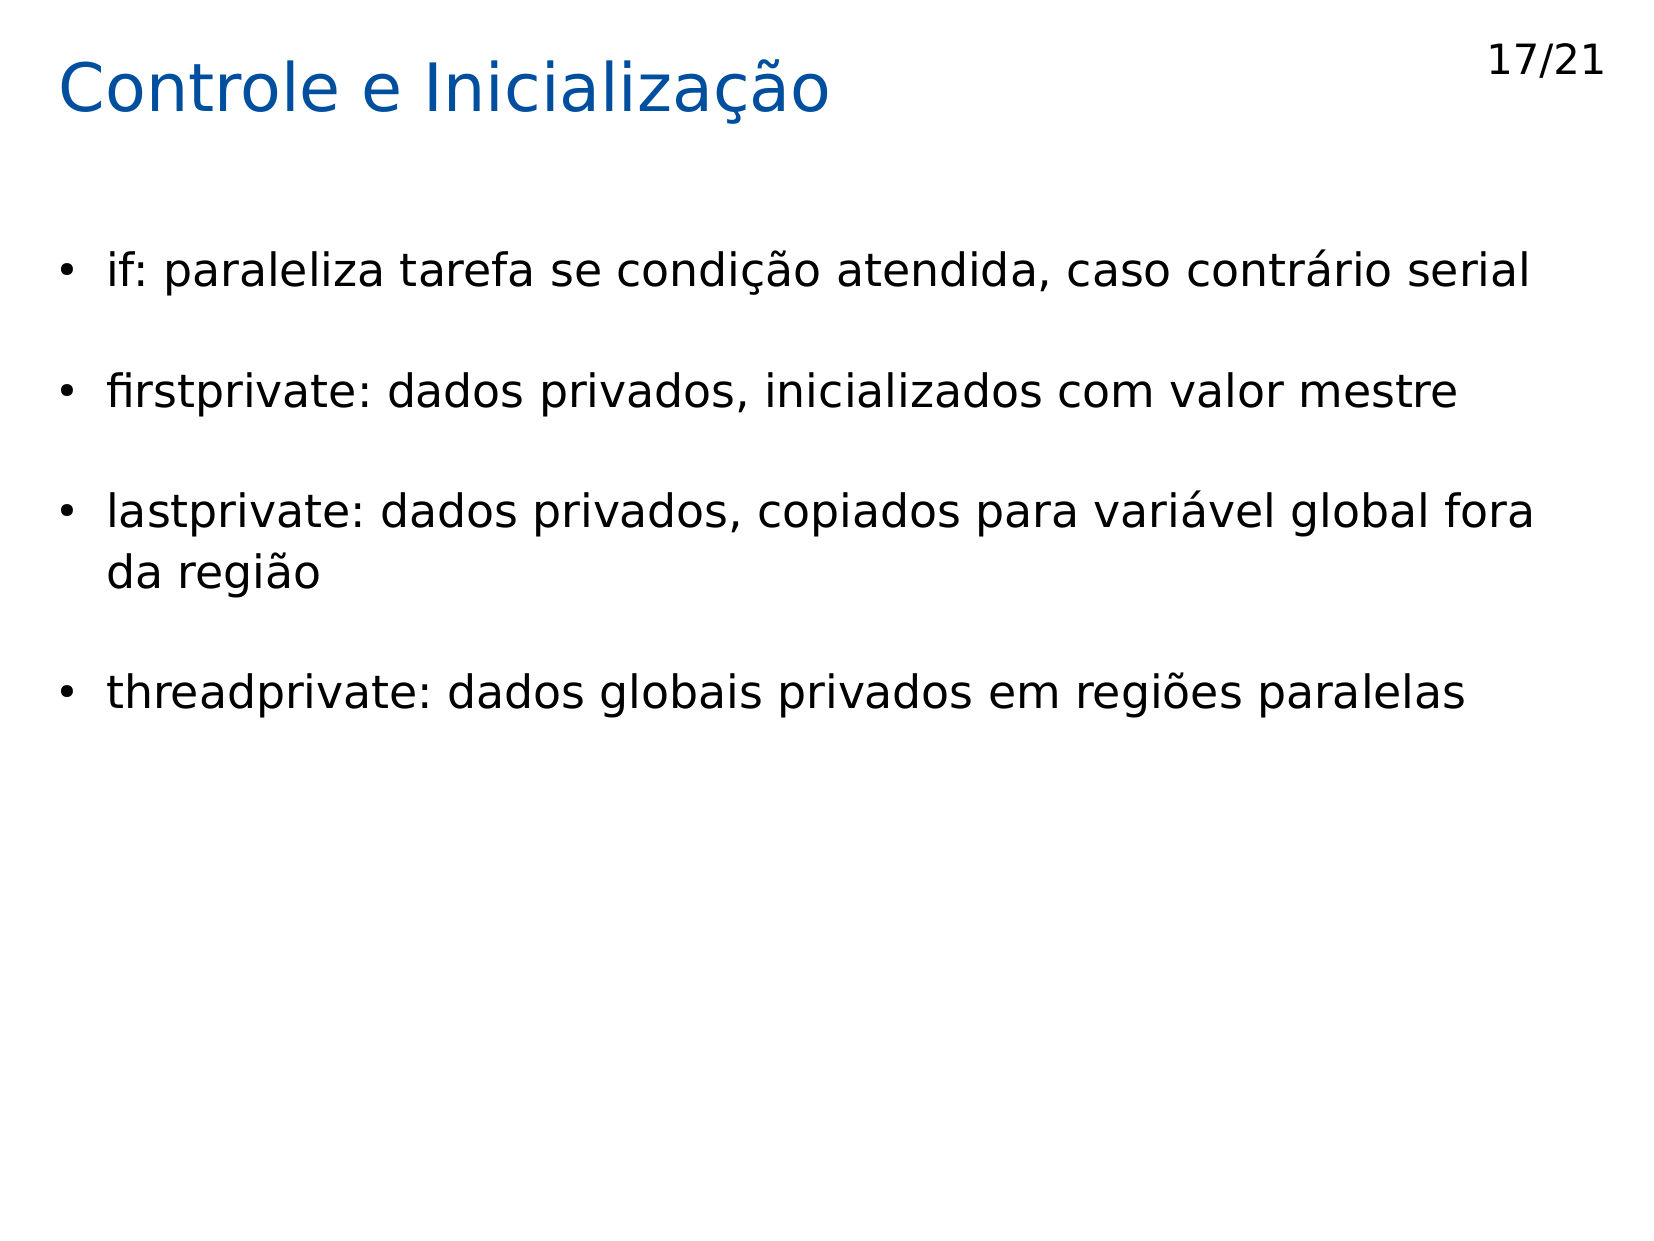

# Controle e Inicialização
17
if: paraleliza tarefa se condição atendida, caso contrário serial
firstprivate: dados privados, inicializados com valor mestre
lastprivate: dados privados, copiados para variável global fora da região
threadprivate: dados globais privados em regiões paralelas